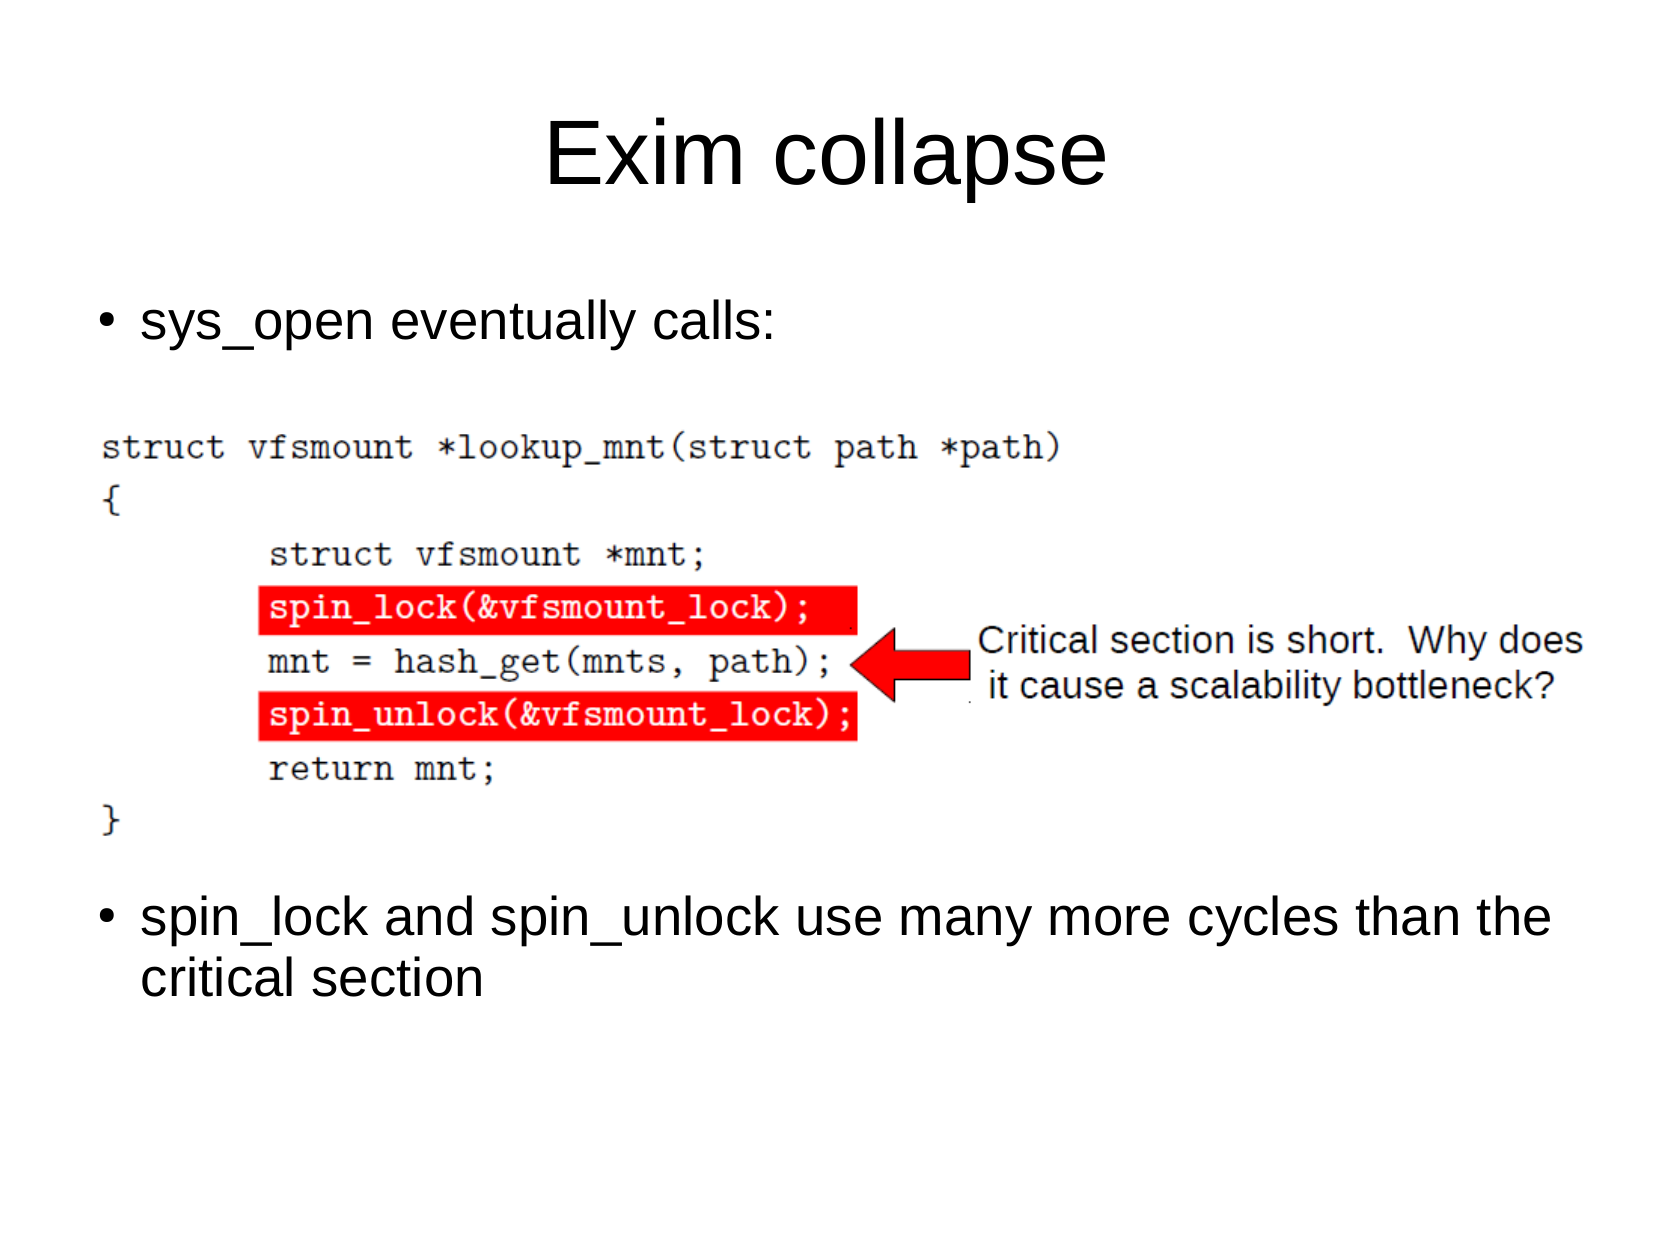

# Exim collapse
sys_open eventually calls:
spin_lock and spin_unlock use many more cycles than the critical section